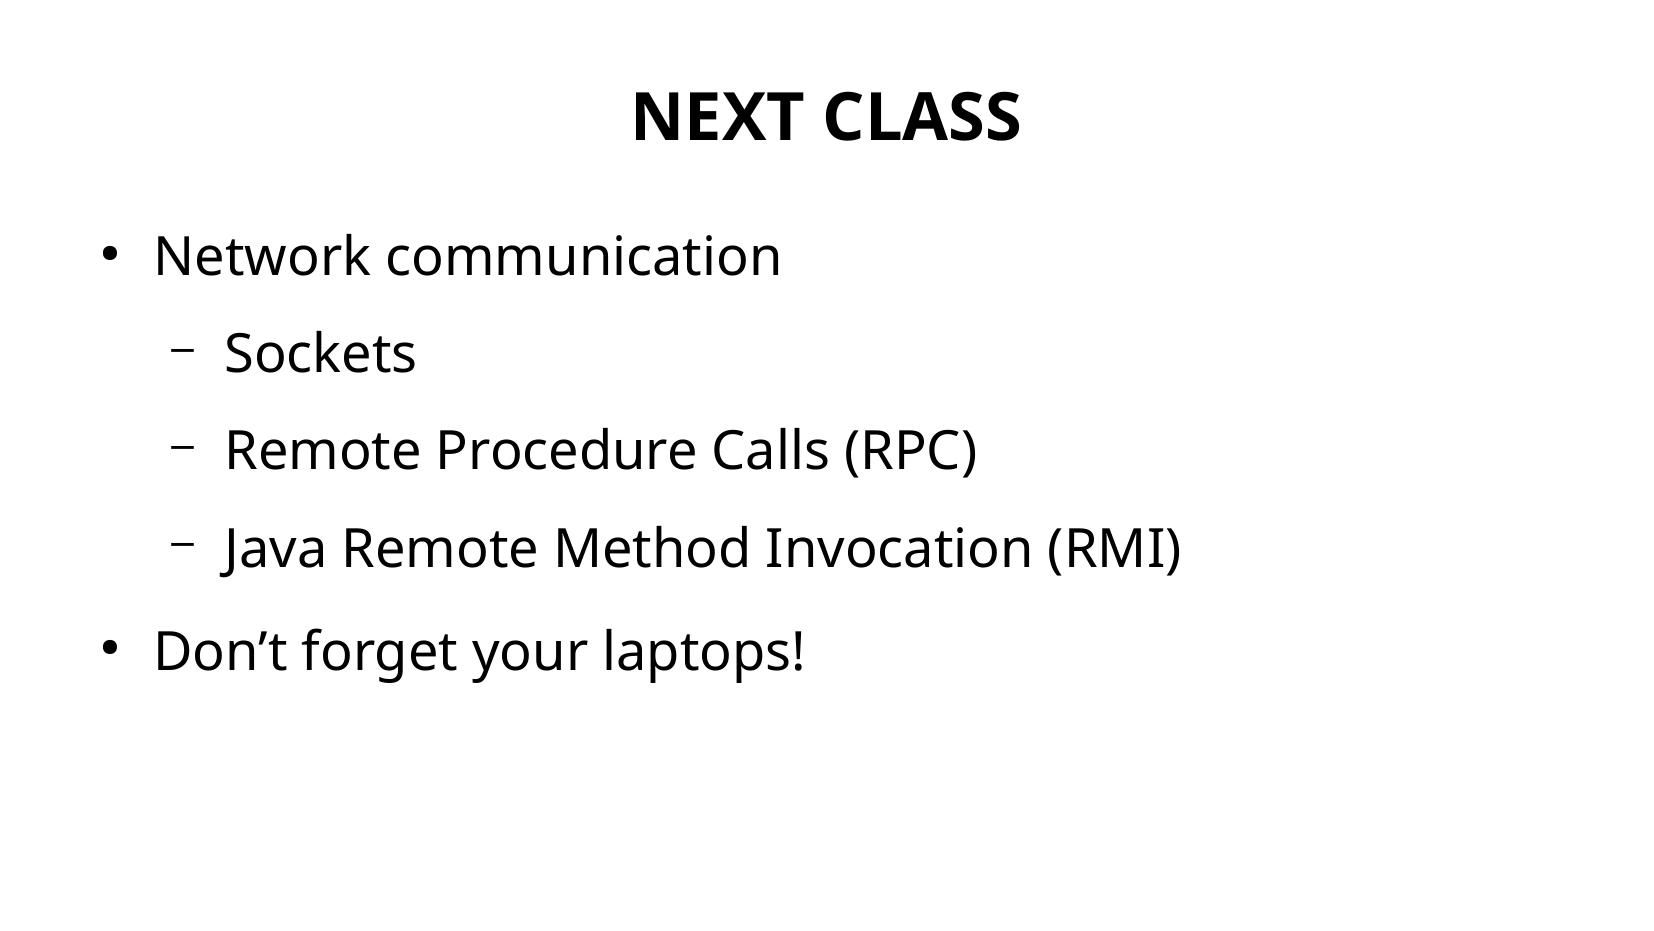

# NEXT CLASS
Network communication
Sockets
Remote Procedure Calls (RPC)
Java Remote Method Invocation (RMI)
Don’t forget your laptops!